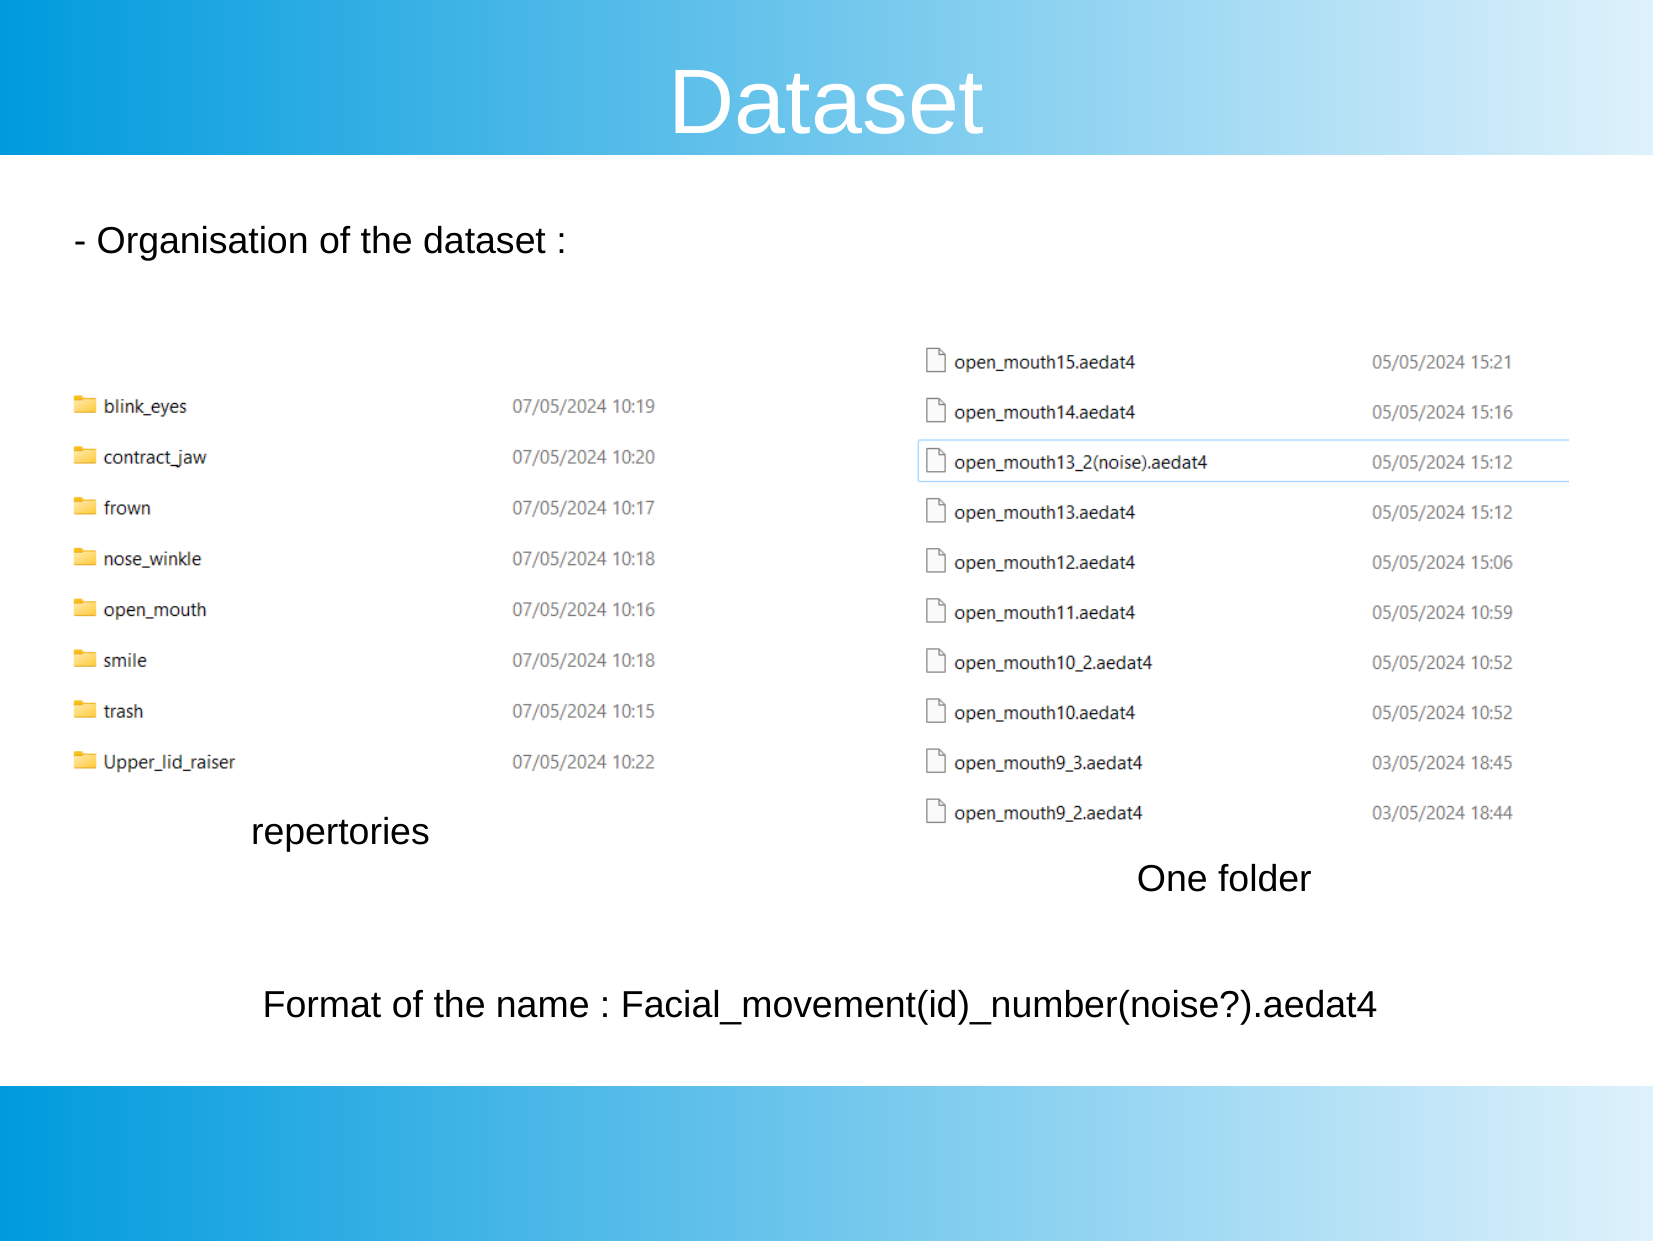

# Dataset
- Organisation of the dataset :
repertories
One folder
Format of the name : Facial_movement(id)_number(noise?).aedat4